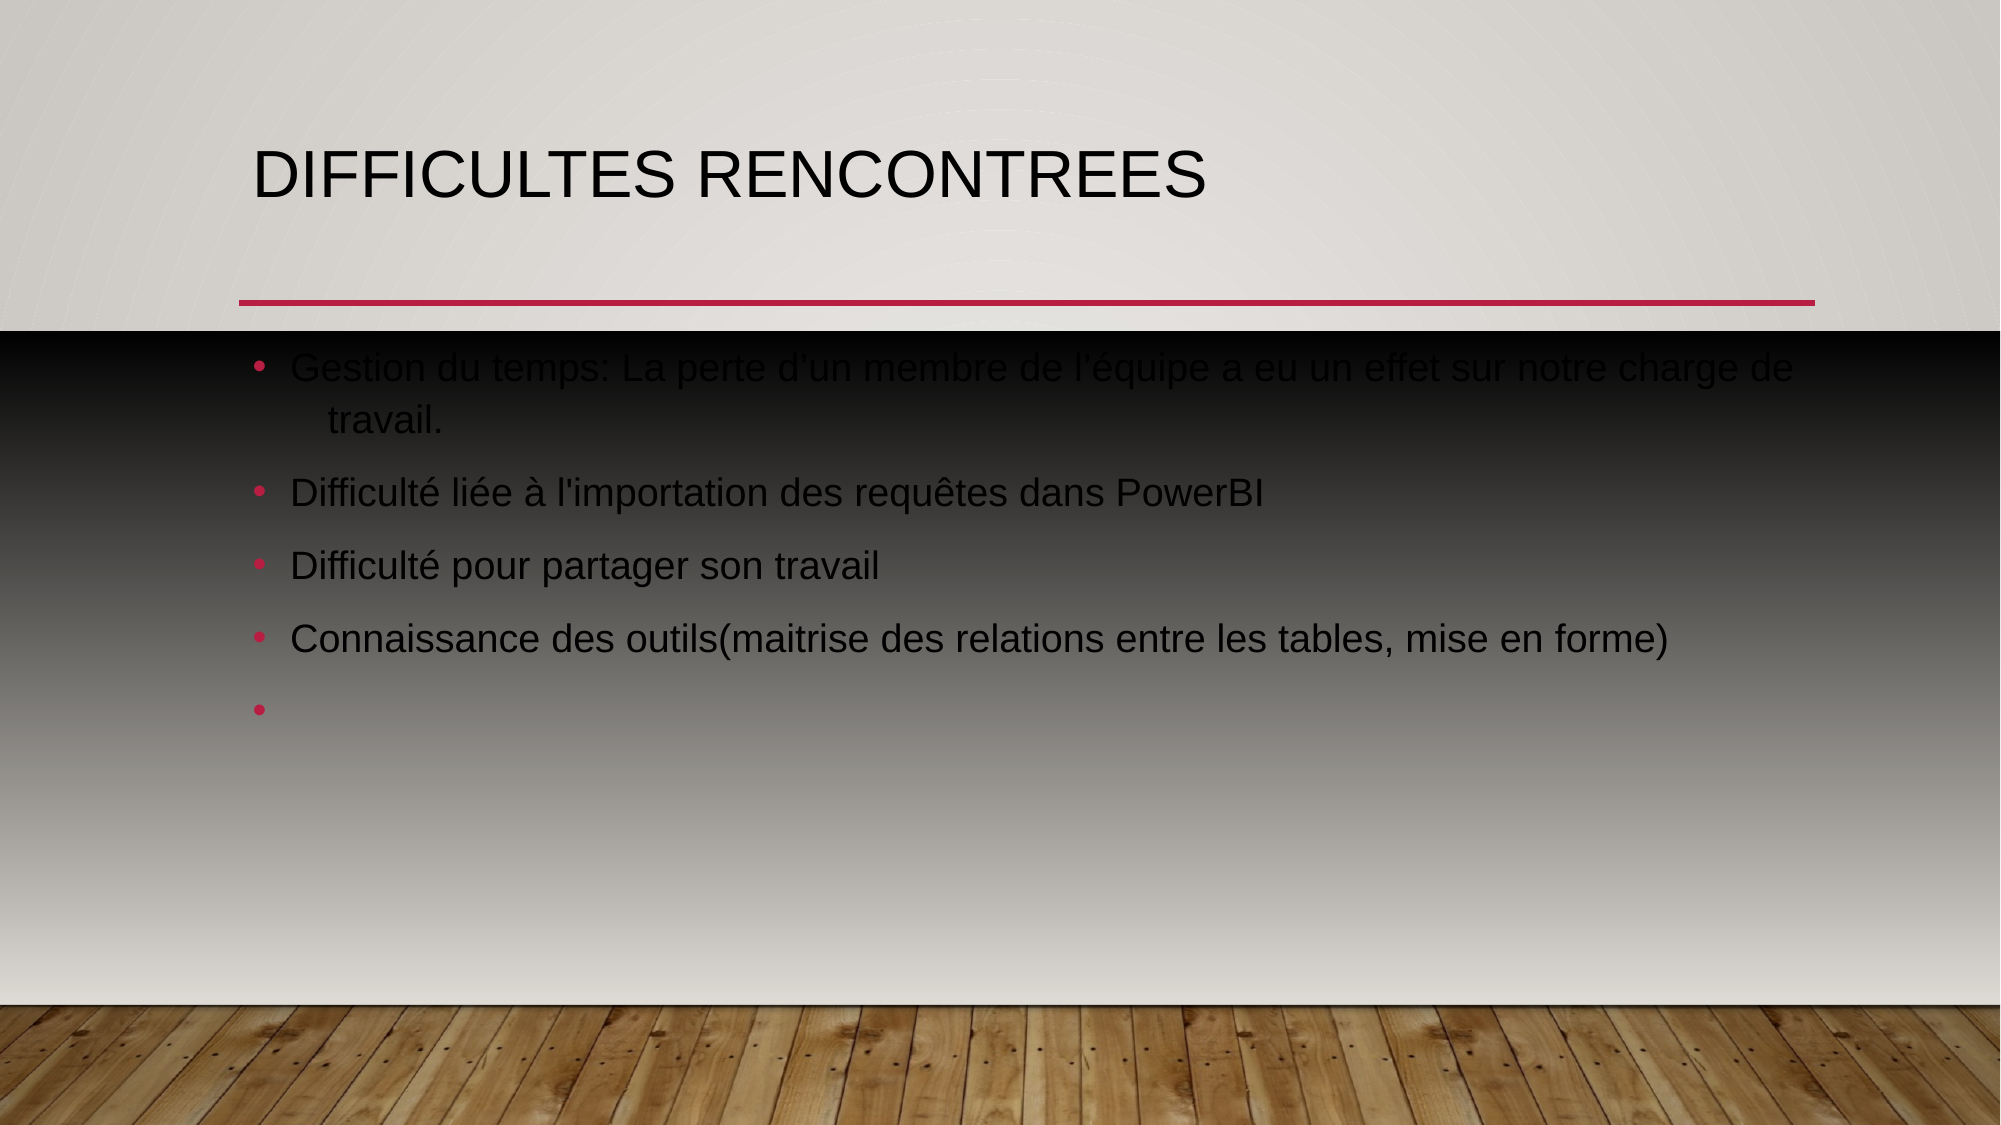

# DIFFICULTES RENCONTREES
Gestion du temps: La perte d’un membre de l’équipe a eu un effet sur notre charge de travail.
Difficulté liée à l'importation des requêtes dans PowerBI
Difficulté pour partager son travail
Connaissance des outils(maitrise des relations entre les tables, mise en forme)